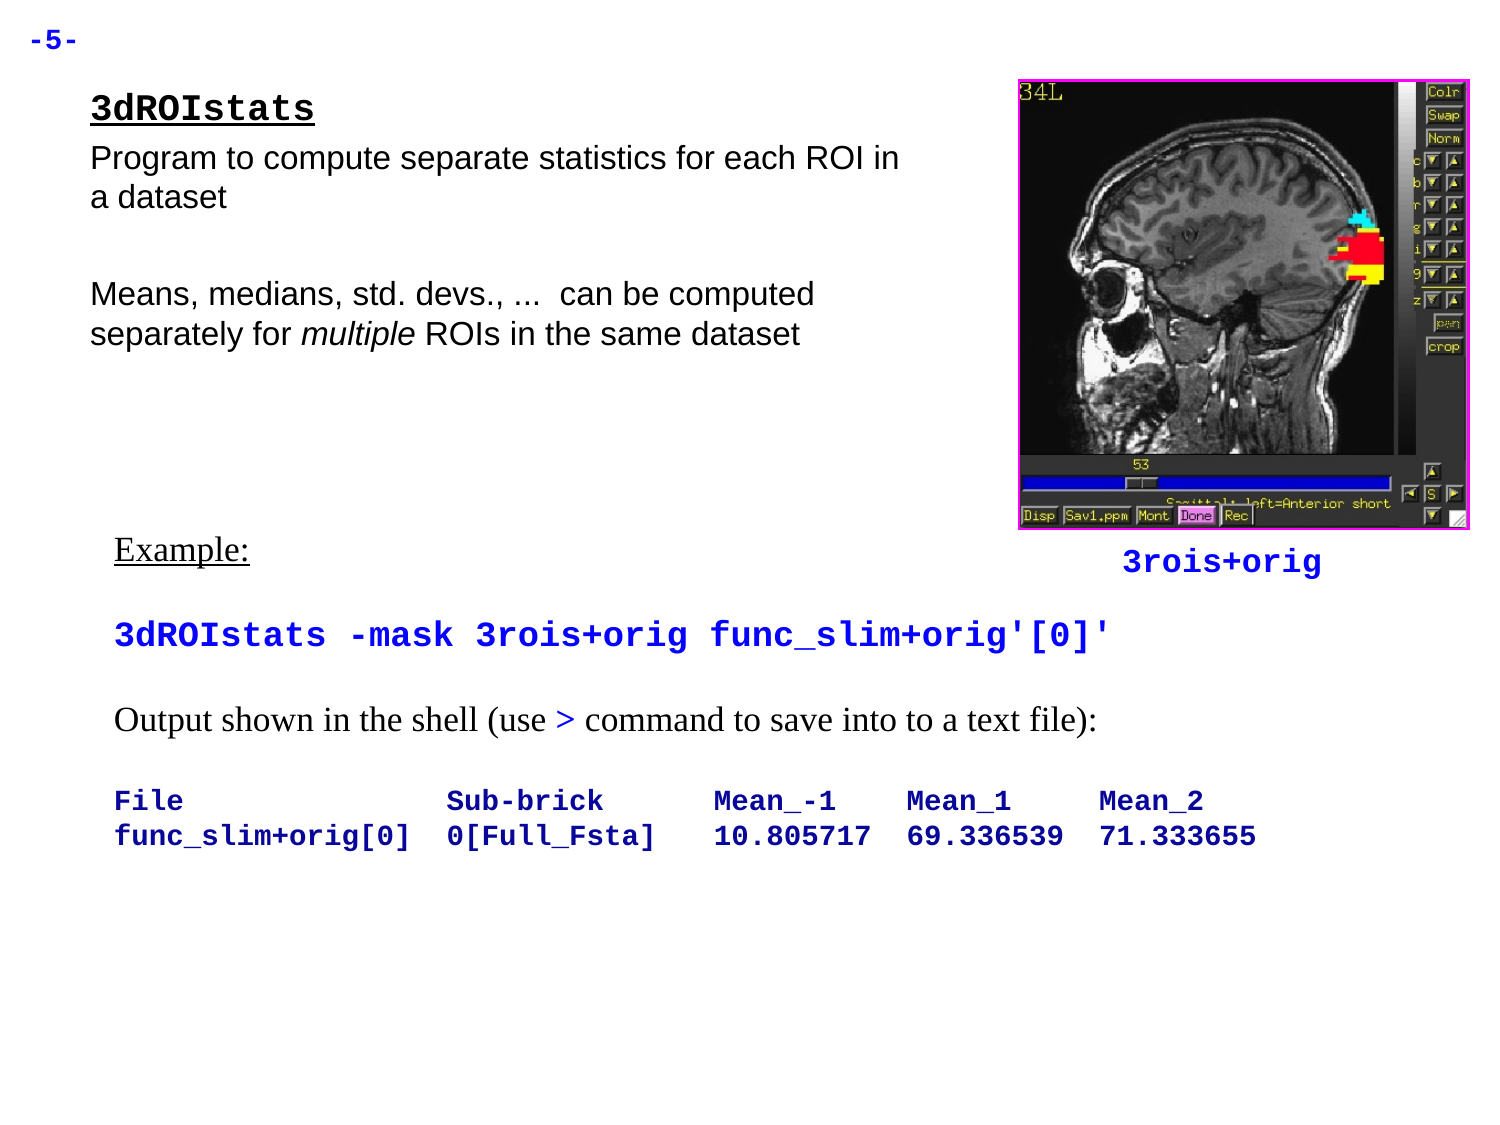

# 3dROIstats
Program to compute separate statistics for each ROI in a dataset
Means, medians, std. devs., ... can be computed separately for multiple ROIs in the same dataset
Example:
3dROIstats -mask 3rois+orig func_slim+orig'[0]'
Output shown in the shell (use > command to save into to a text file):
File Sub-brick	Mean_-1 Mean_1 Mean_2
func_slim+orig[0] 0[Full_Fsta]	10.805717 69.336539 71.333655
3rois+orig